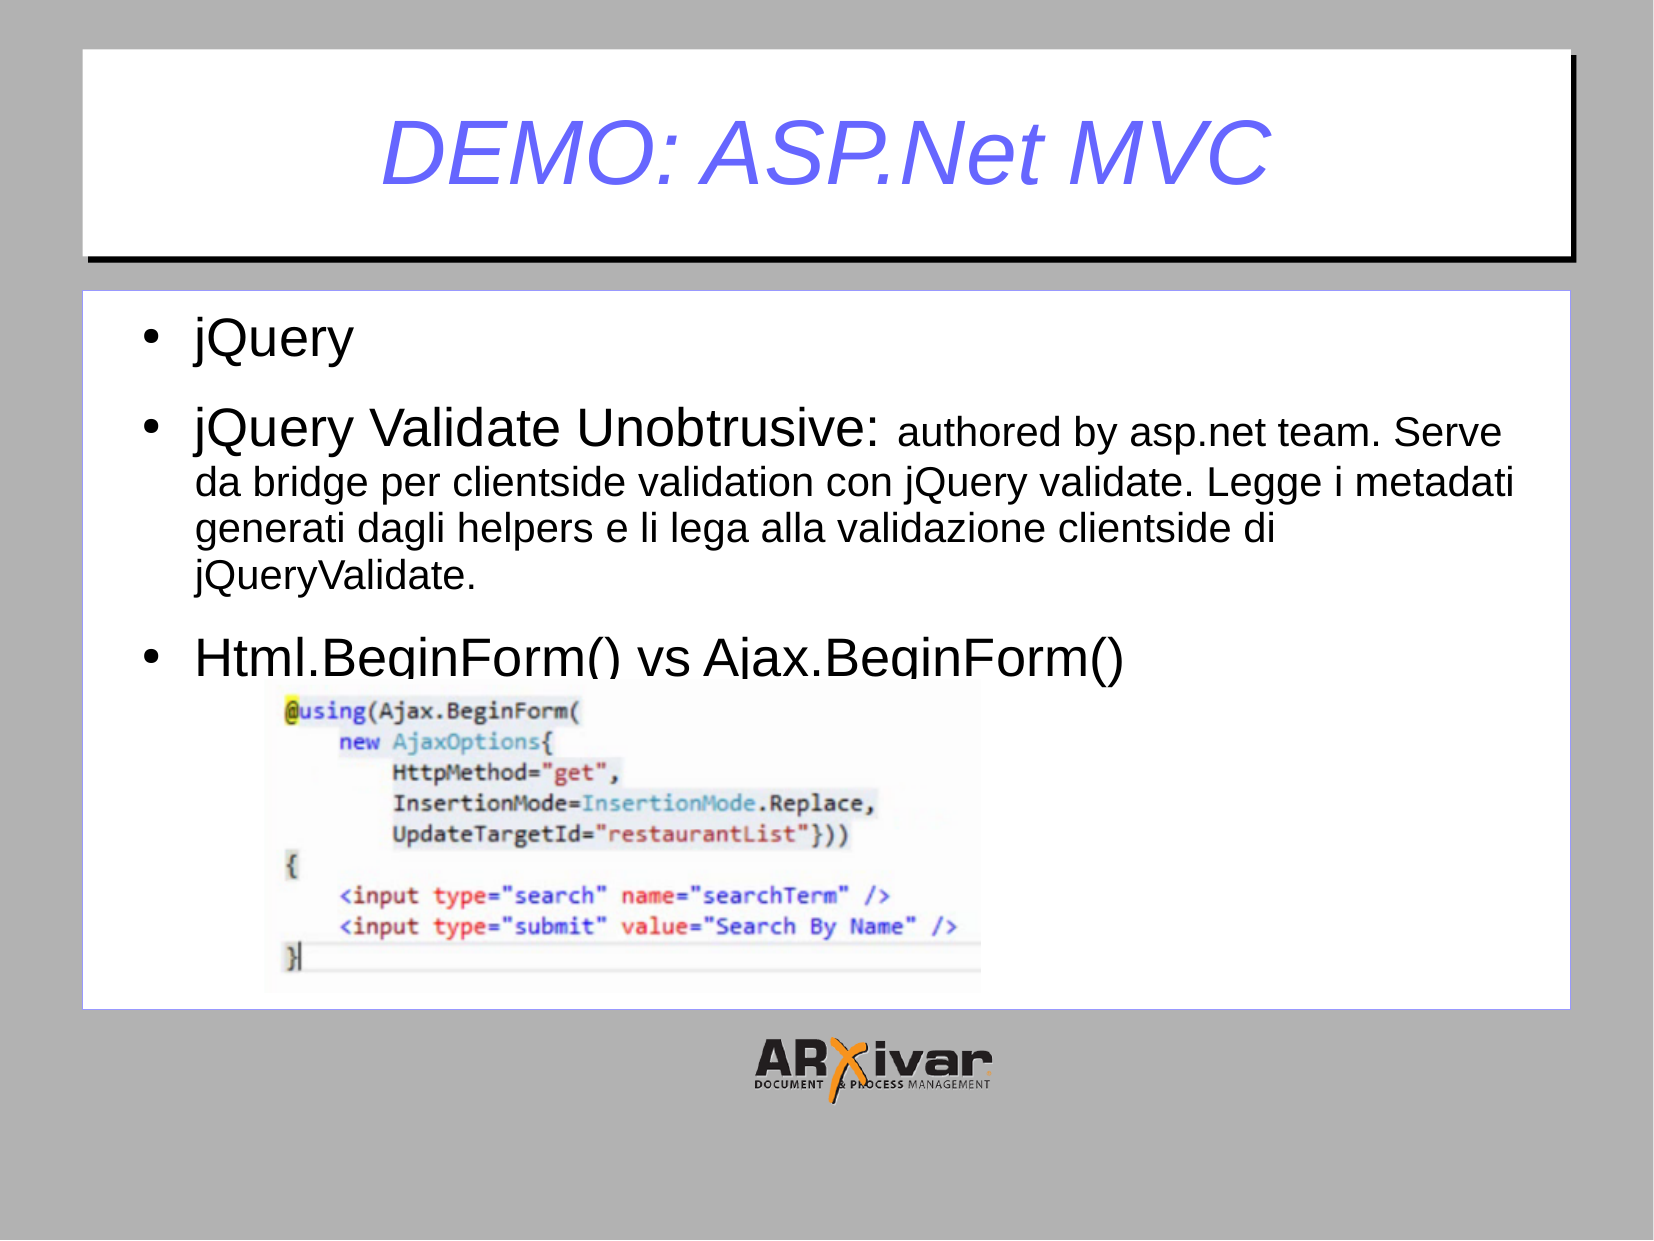

# DEMO: ASP.Net MVC
jQuery
jQuery Validate Unobtrusive: authored by asp.net team. Serve da bridge per clientside validation con jQuery validate. Legge i metadati generati dagli helpers e li lega alla validazione clientside di jQueryValidate.
Html.BeginForm() vs Ajax.BeginForm()